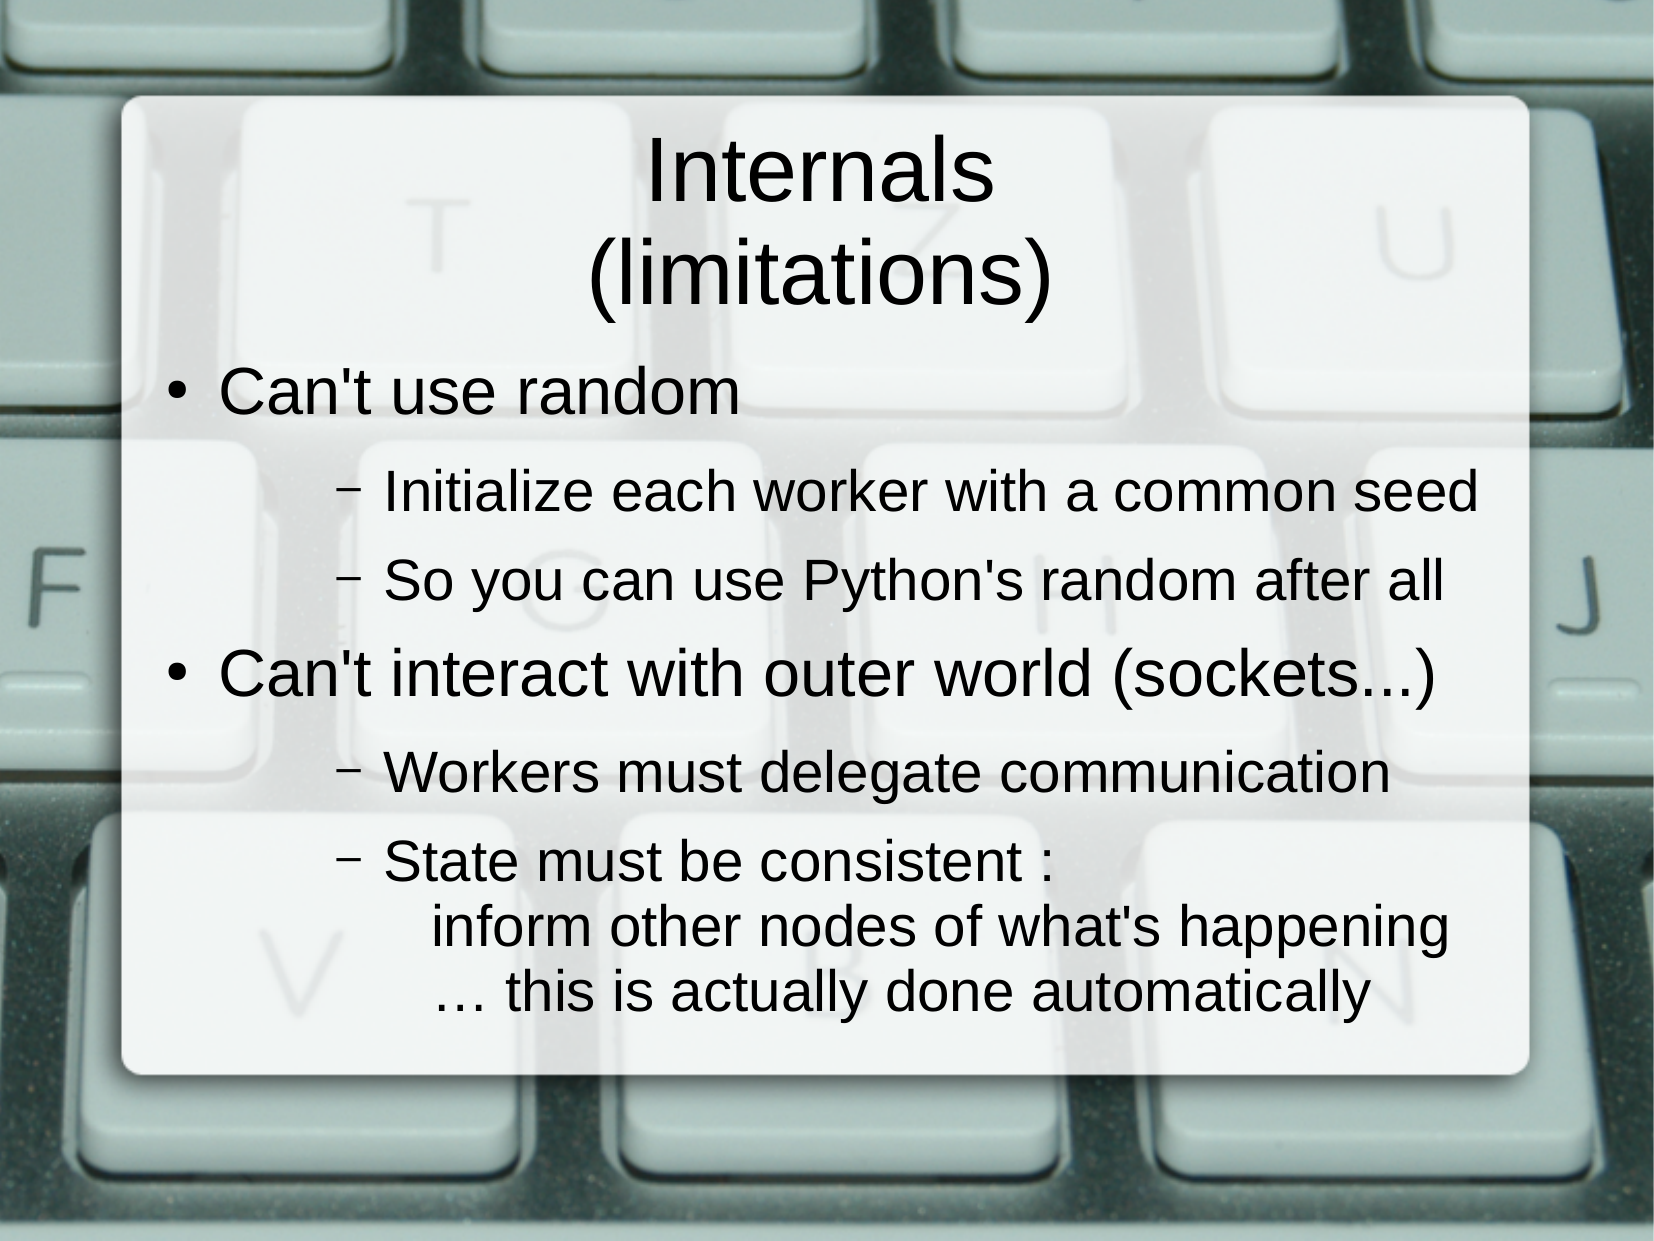

# Internals (limitations)
Can't use random
Initialize each worker with a common seed
So you can use Python's random after all
Can't interact with outer world (sockets...)
Workers must delegate communication
State must be consistent :
inform other nodes of what's happening
… this is actually done automatically